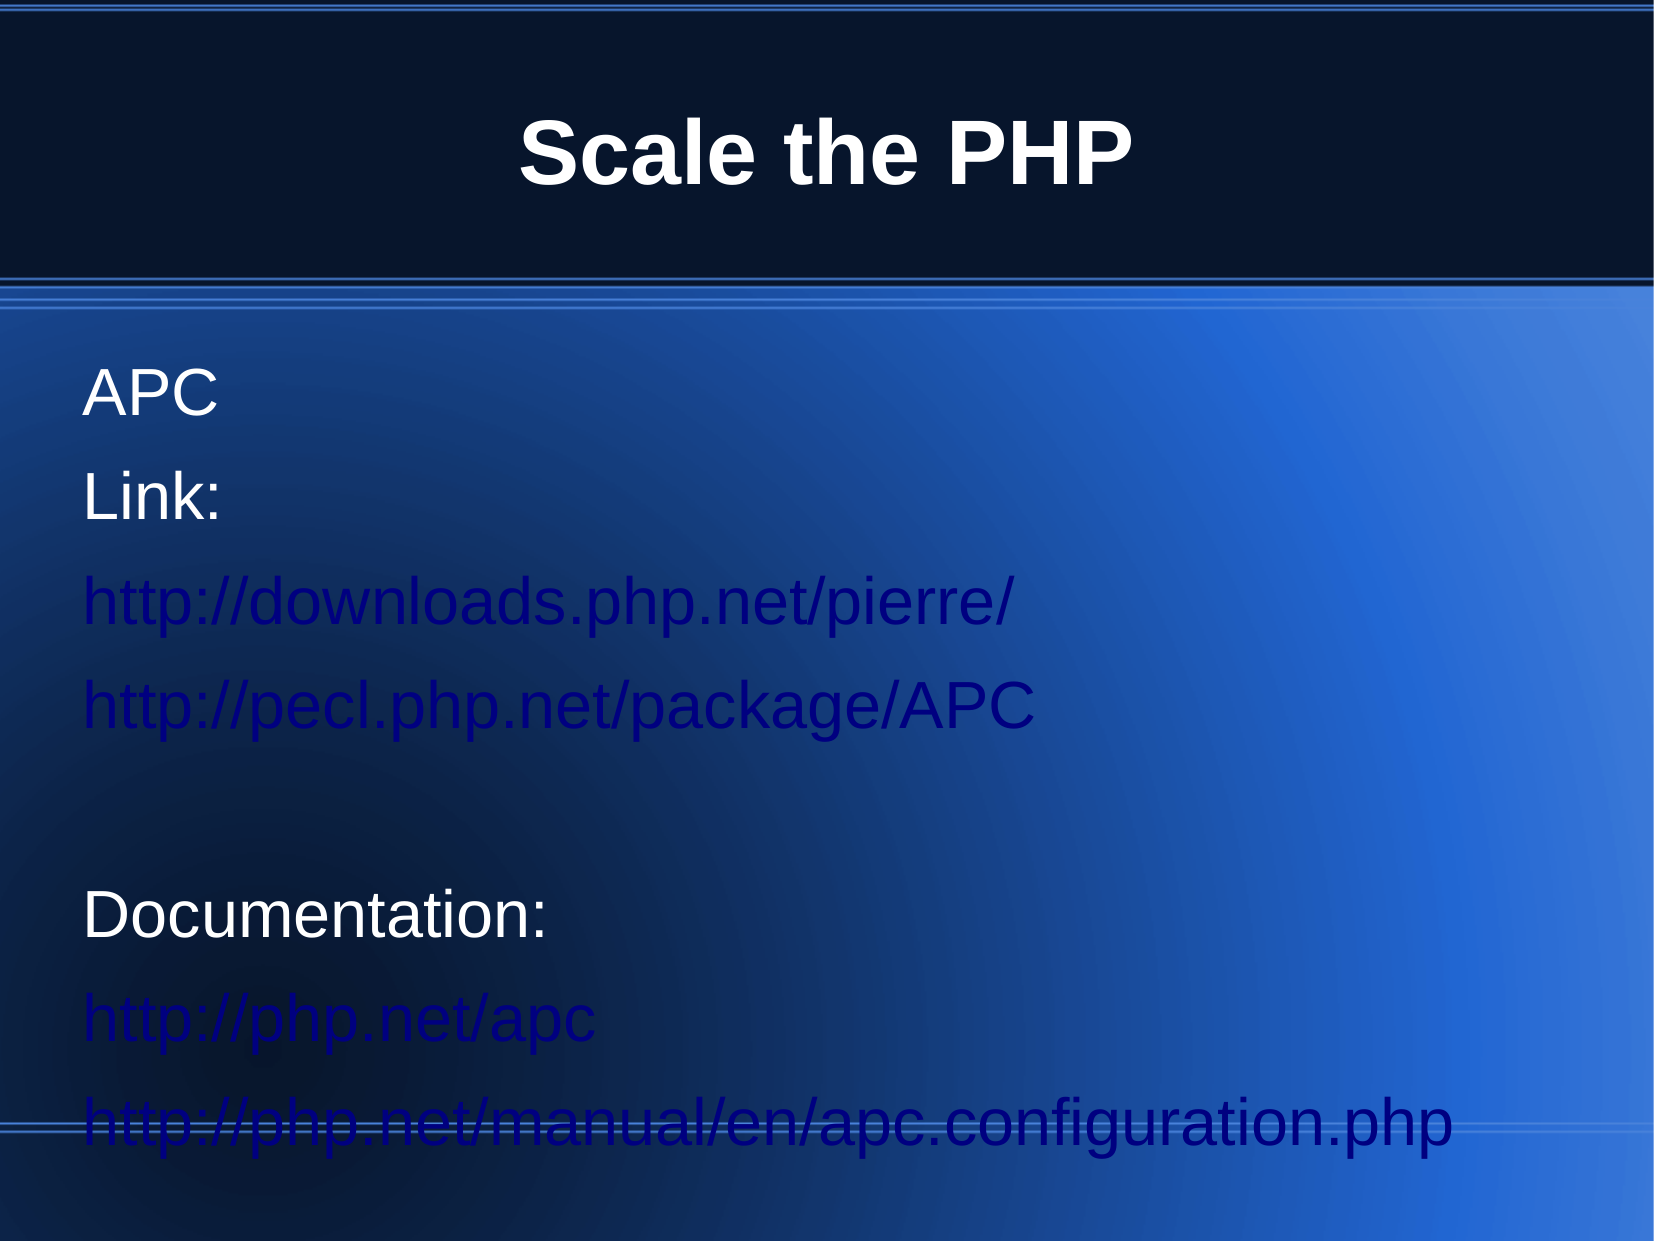

# Scale the PHP
APC
Link:
http://downloads.php.net/pierre/
http://pecl.php.net/package/APC
Documentation:
http://php.net/apc
http://php.net/manual/en/apc.configuration.php